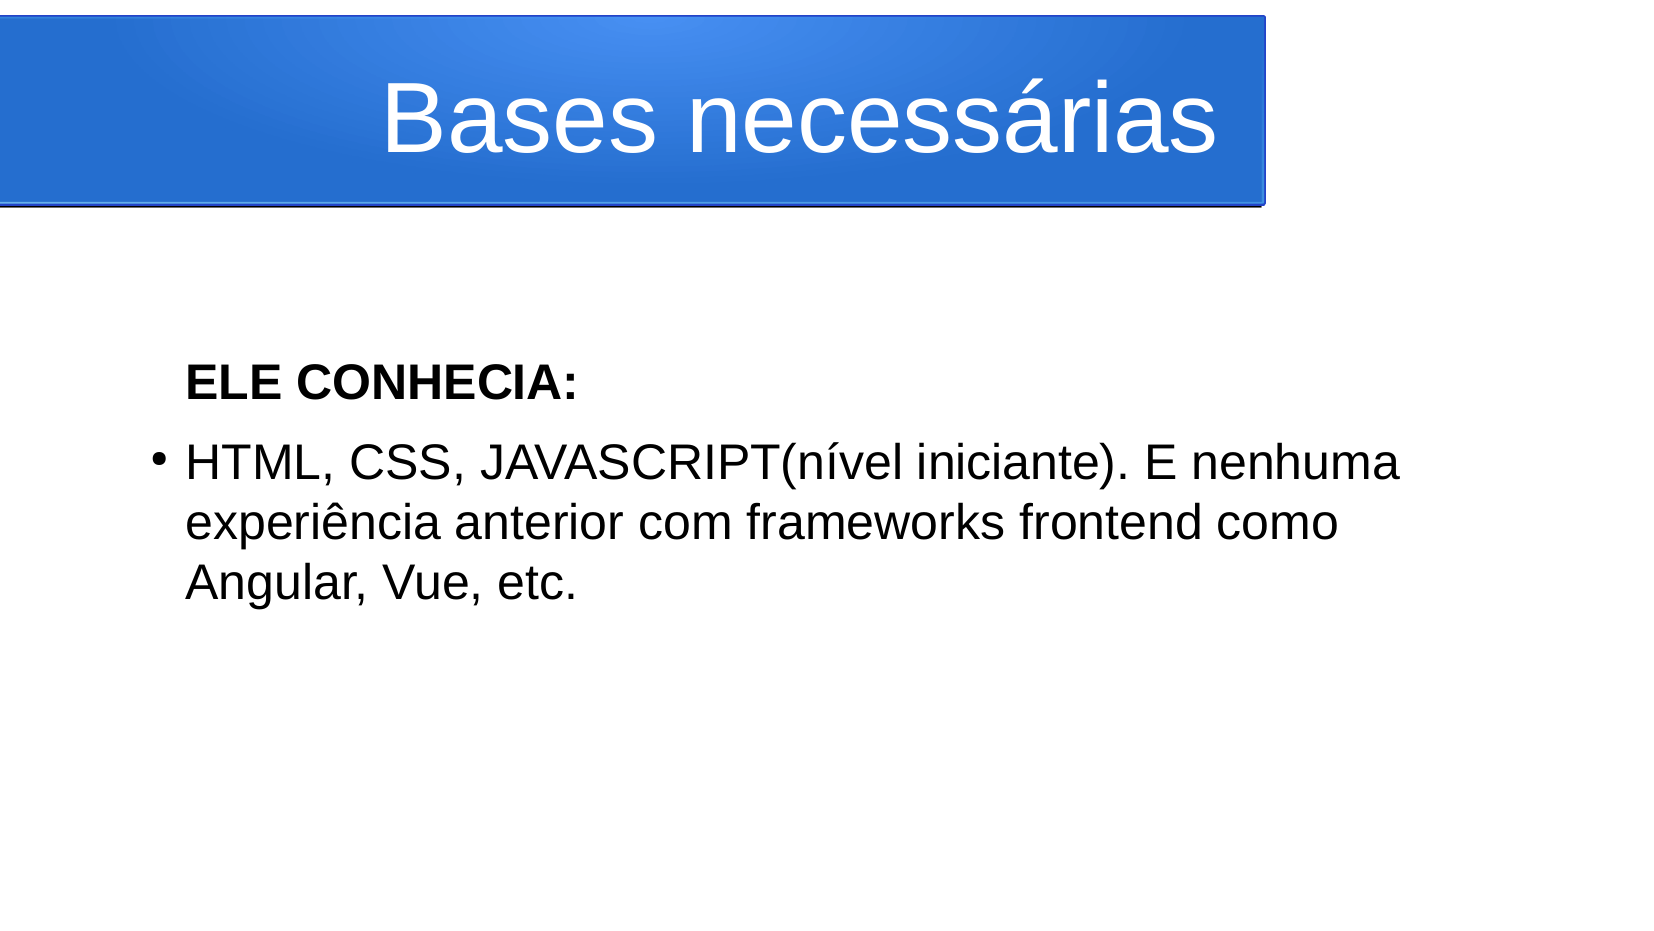

Bases necessárias
ELE CONHECIA:
HTML, CSS, JAVASCRIPT(nível iniciante). E nenhuma experiência anterior com frameworks frontend como Angular, Vue, etc.